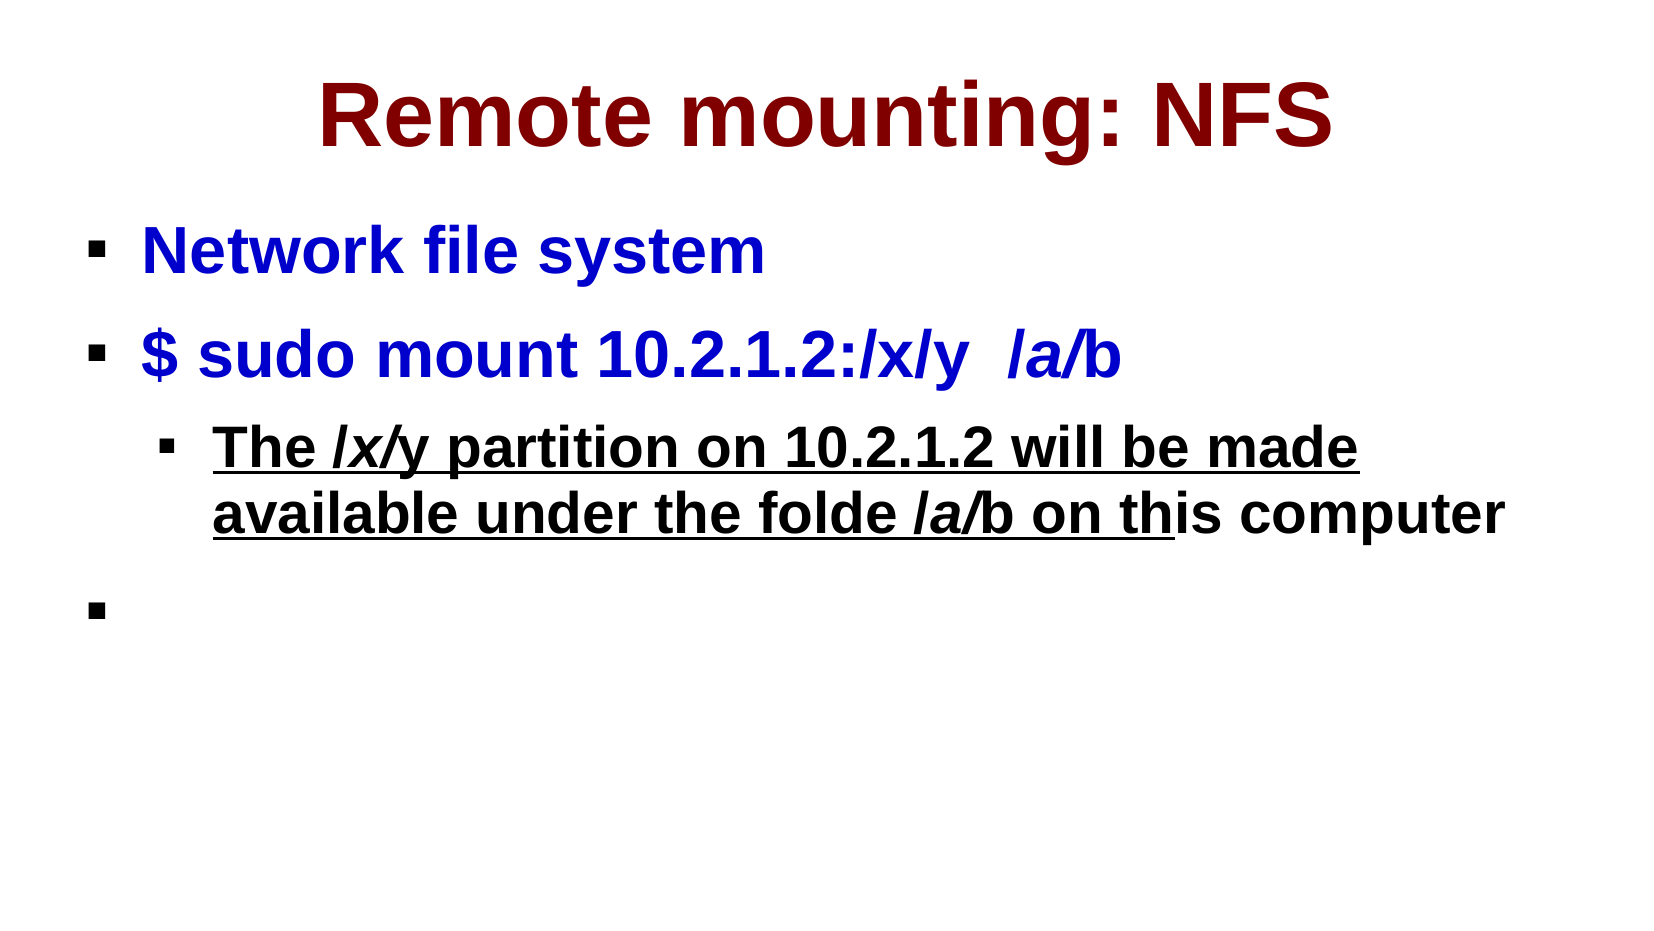

# Remote mounting: NFS
Network file system
$ sudo mount 10.2.1.2:/x/y /a/b
The /x/y partition on 10.2.1.2 will be made available under the folde /a/b on this computer